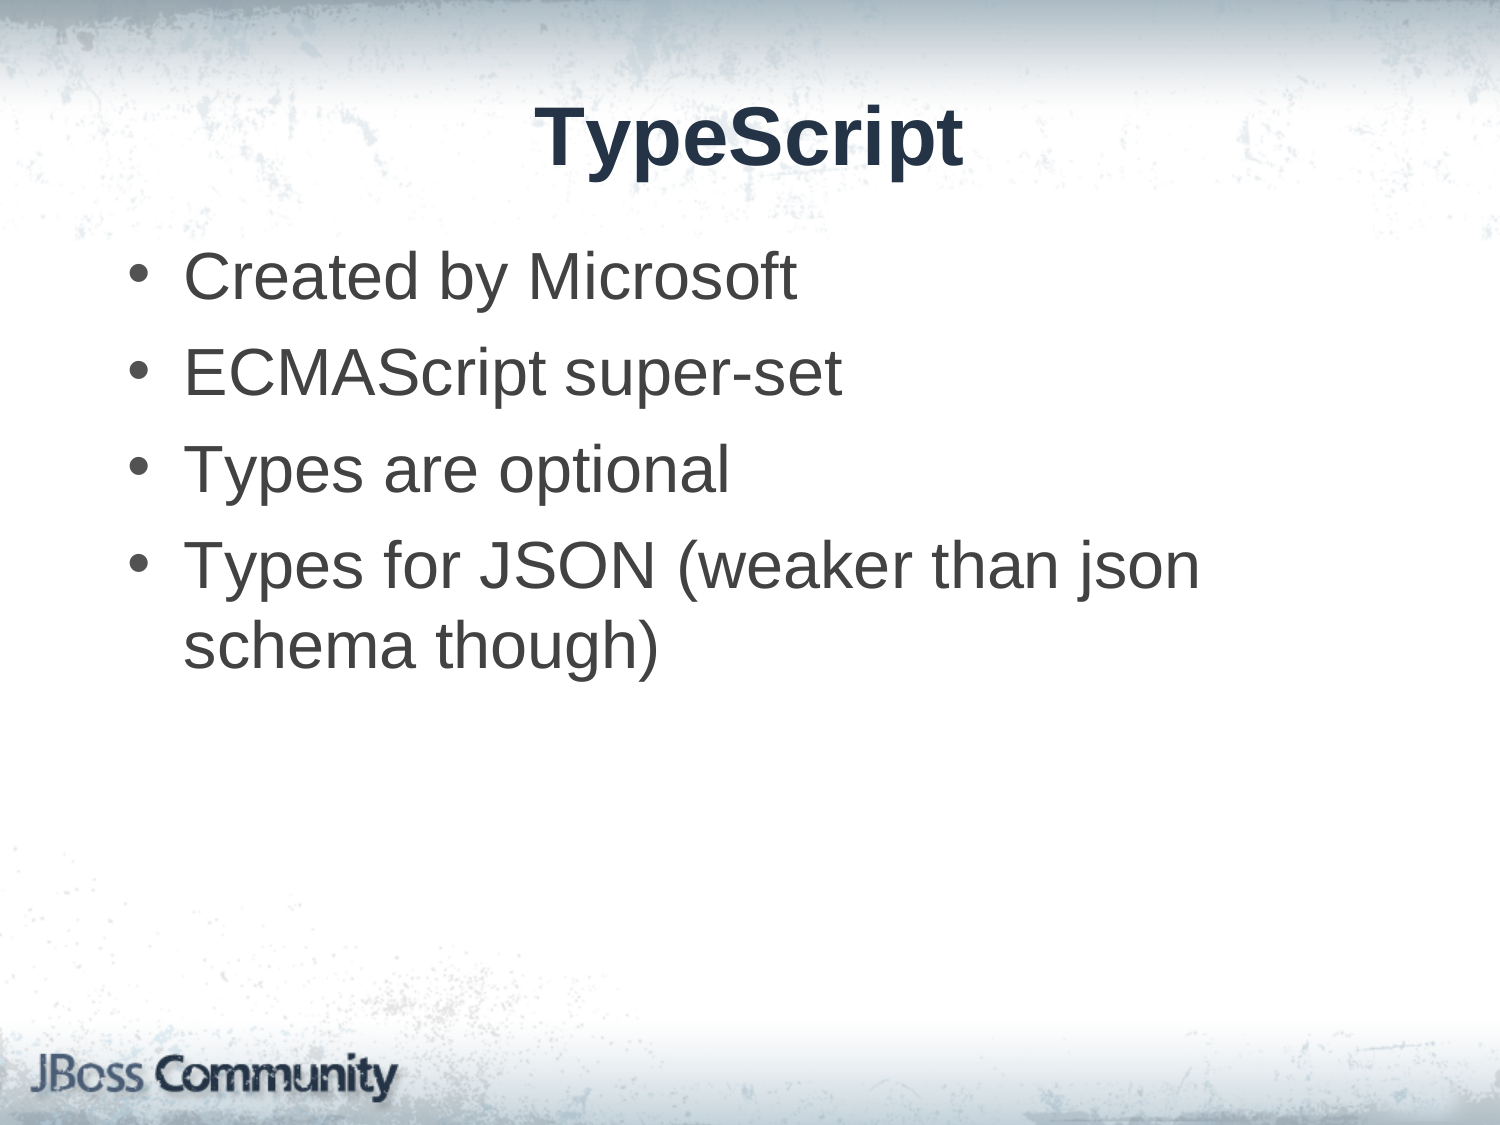

# TypeScript
Created by Microsoft
ECMAScript super-set
Types are optional
Types for JSON (weaker than json schema though)